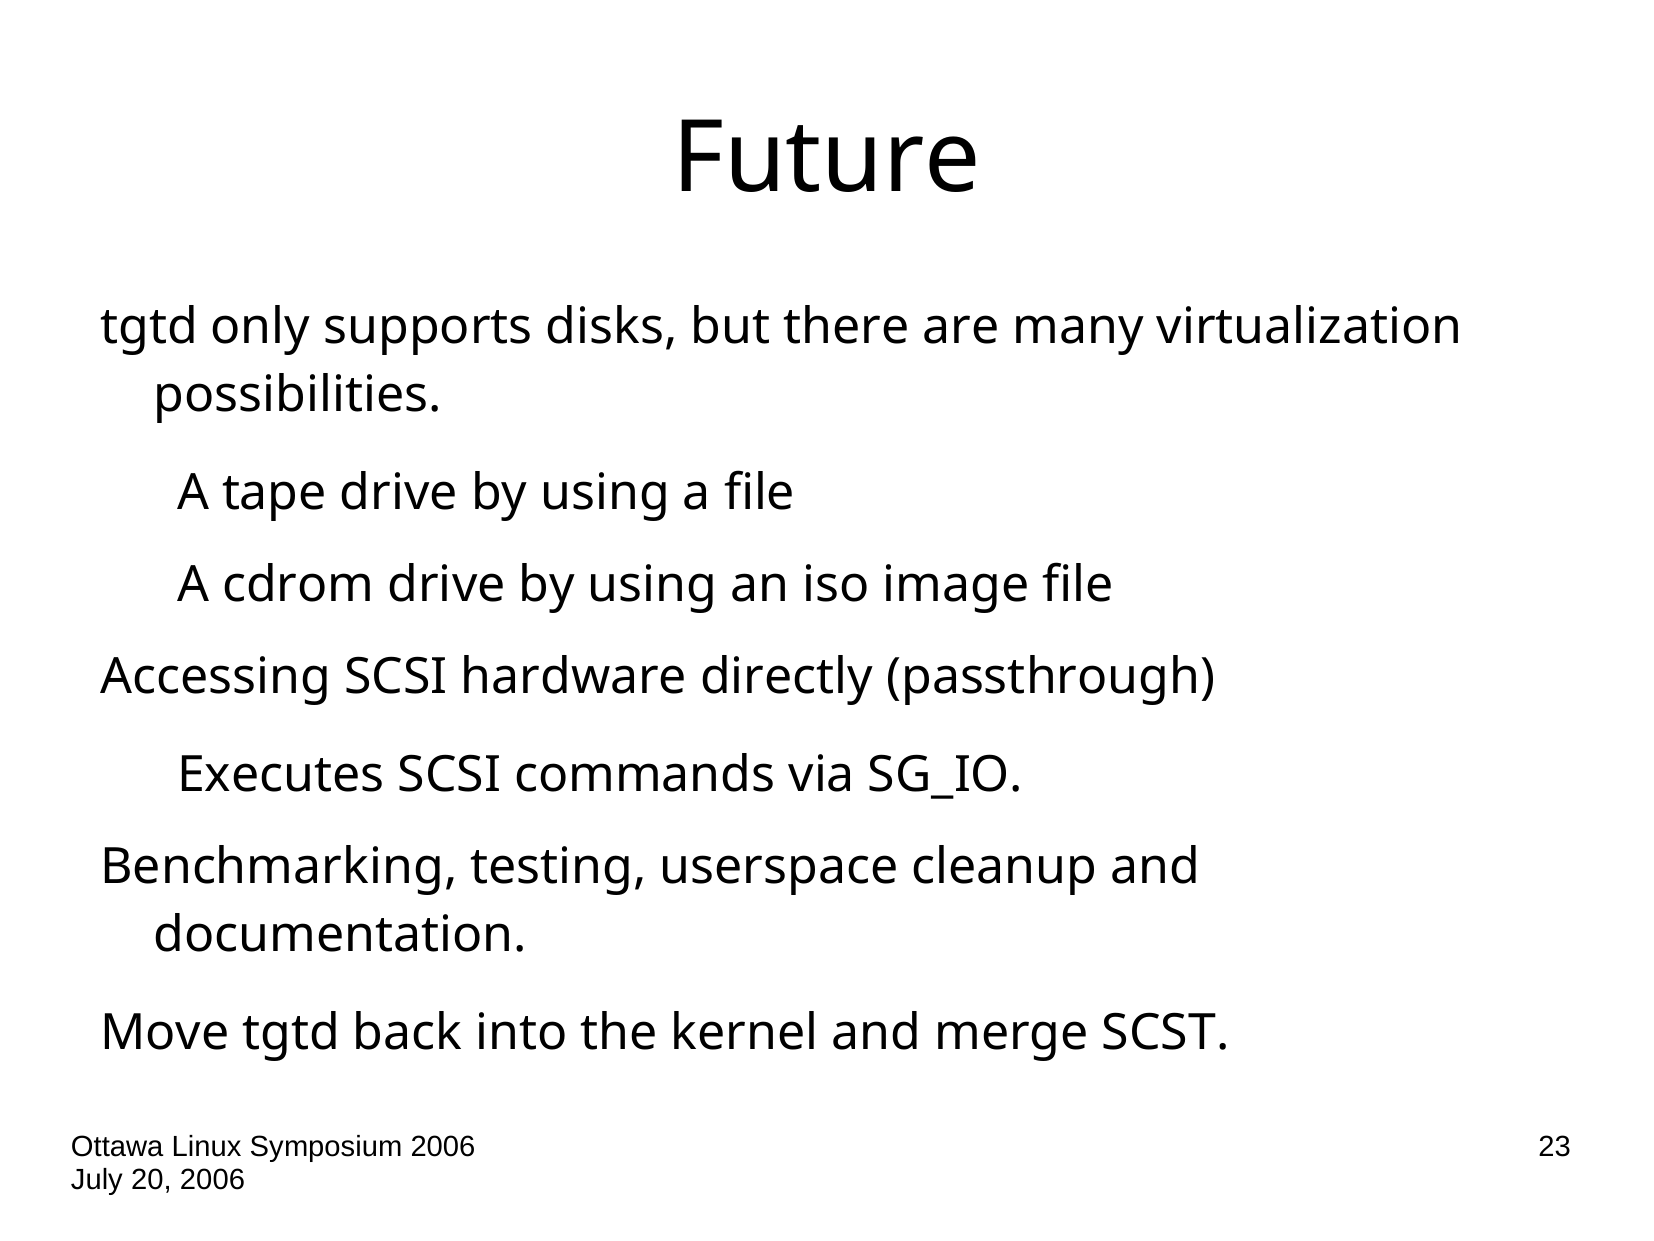

# Future
tgtd only supports disks, but there are many virtualization possibilities.
A tape drive by using a file
A cdrom drive by using an iso image file
Accessing SCSI hardware directly (passthrough)
Executes SCSI commands via SG_IO.
Benchmarking, testing, userspace cleanup and documentation.
Move tgtd back into the kernel and merge SCST.
23